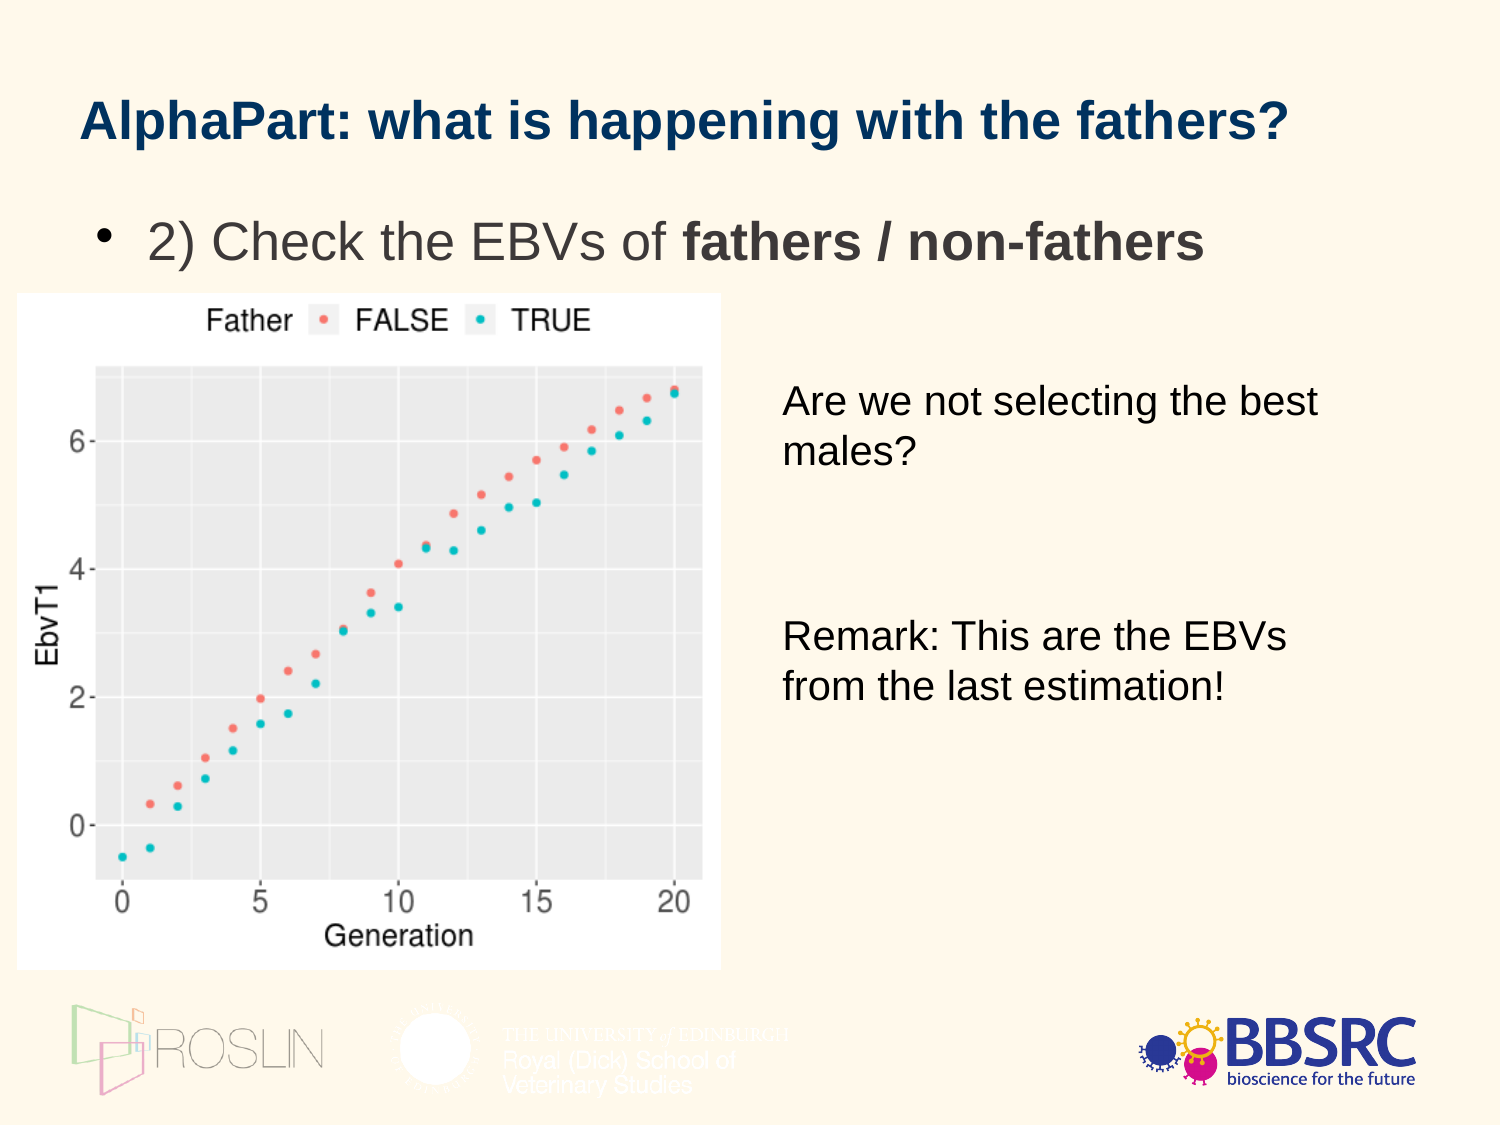

AlphaPart: what is happening with the fathers?
2) Check the EBVs of fathers / non-fathers
Are we not selecting the best males?
Remark: This are the EBVs from the last estimation!